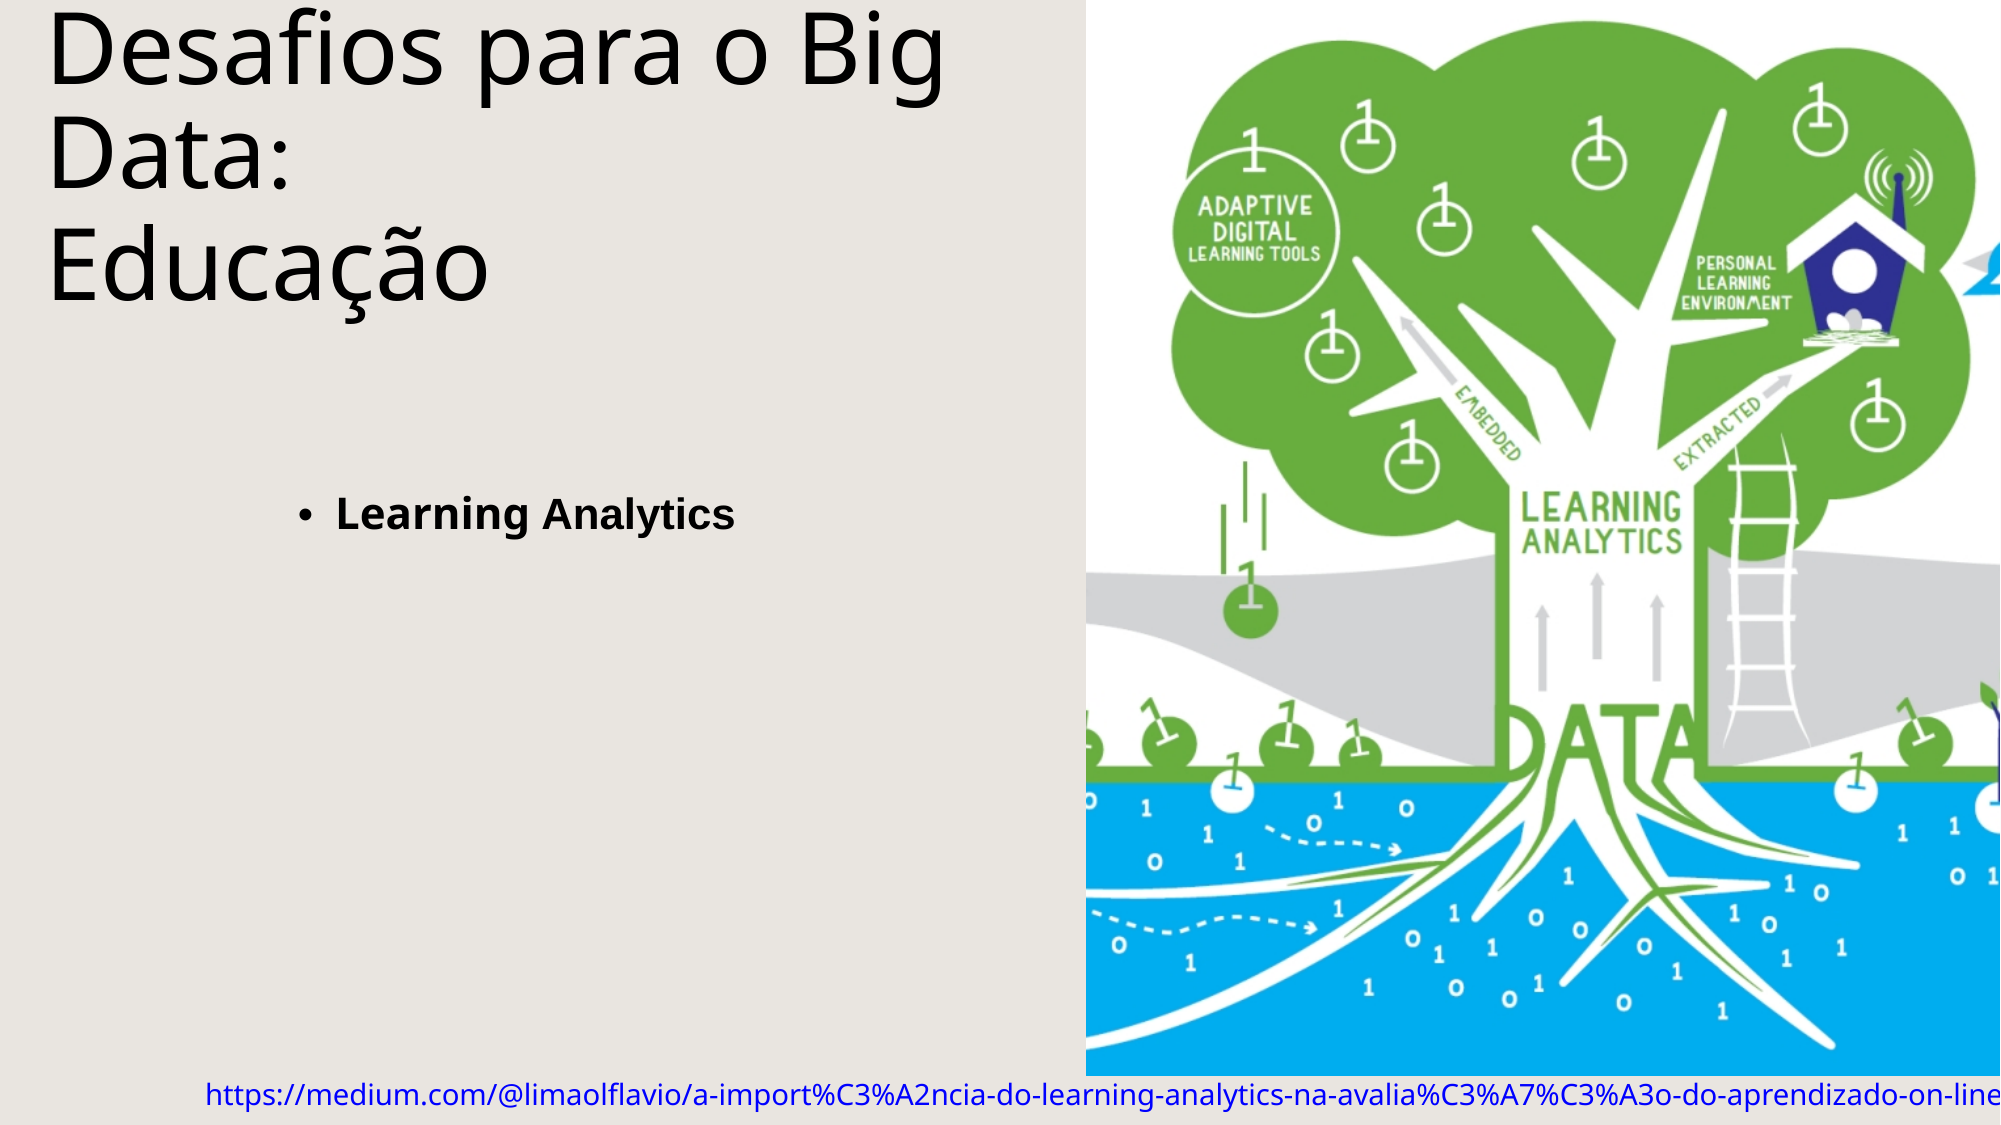

Desafios para o Big Data:
Educação
• Learning Analytics
https://medium.com/@limaolflavio/a-import%C3%A2ncia-do-learning-analytics-na-avalia%C3%A7%C3%A3o-do-aprendizado-on-line-b43d67685848